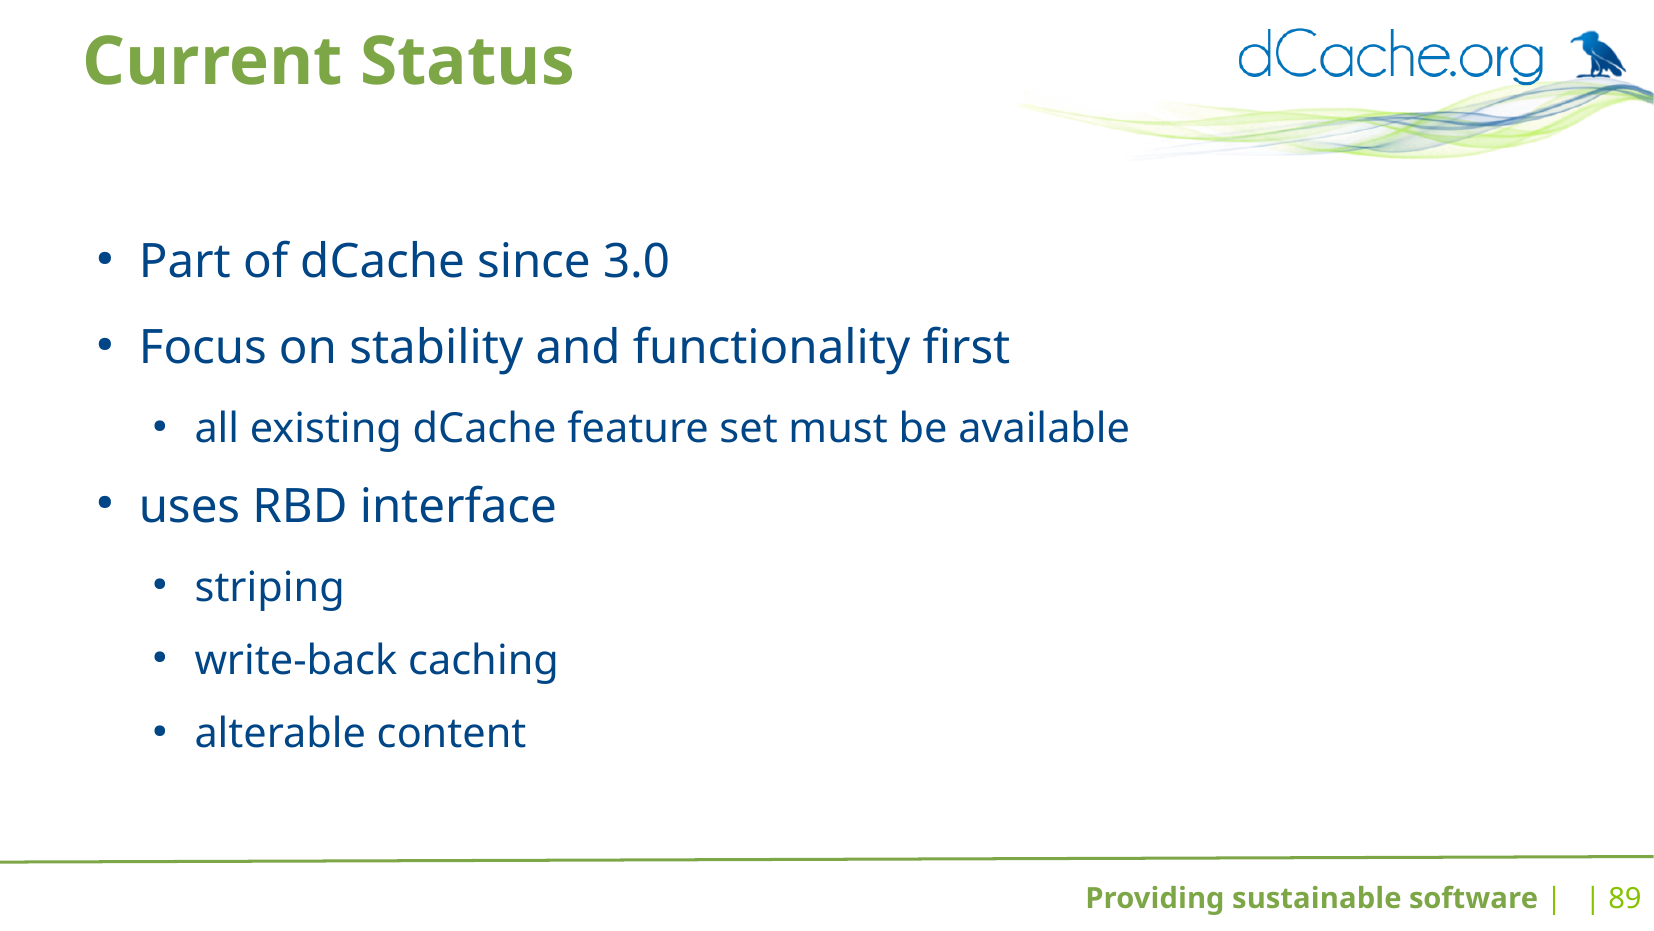

# Current Status
Part of dCache since 3.0
Focus on stability and functionality first
all existing dCache feature set must be available
uses RBD interface
striping
write-back caching
alterable content
89